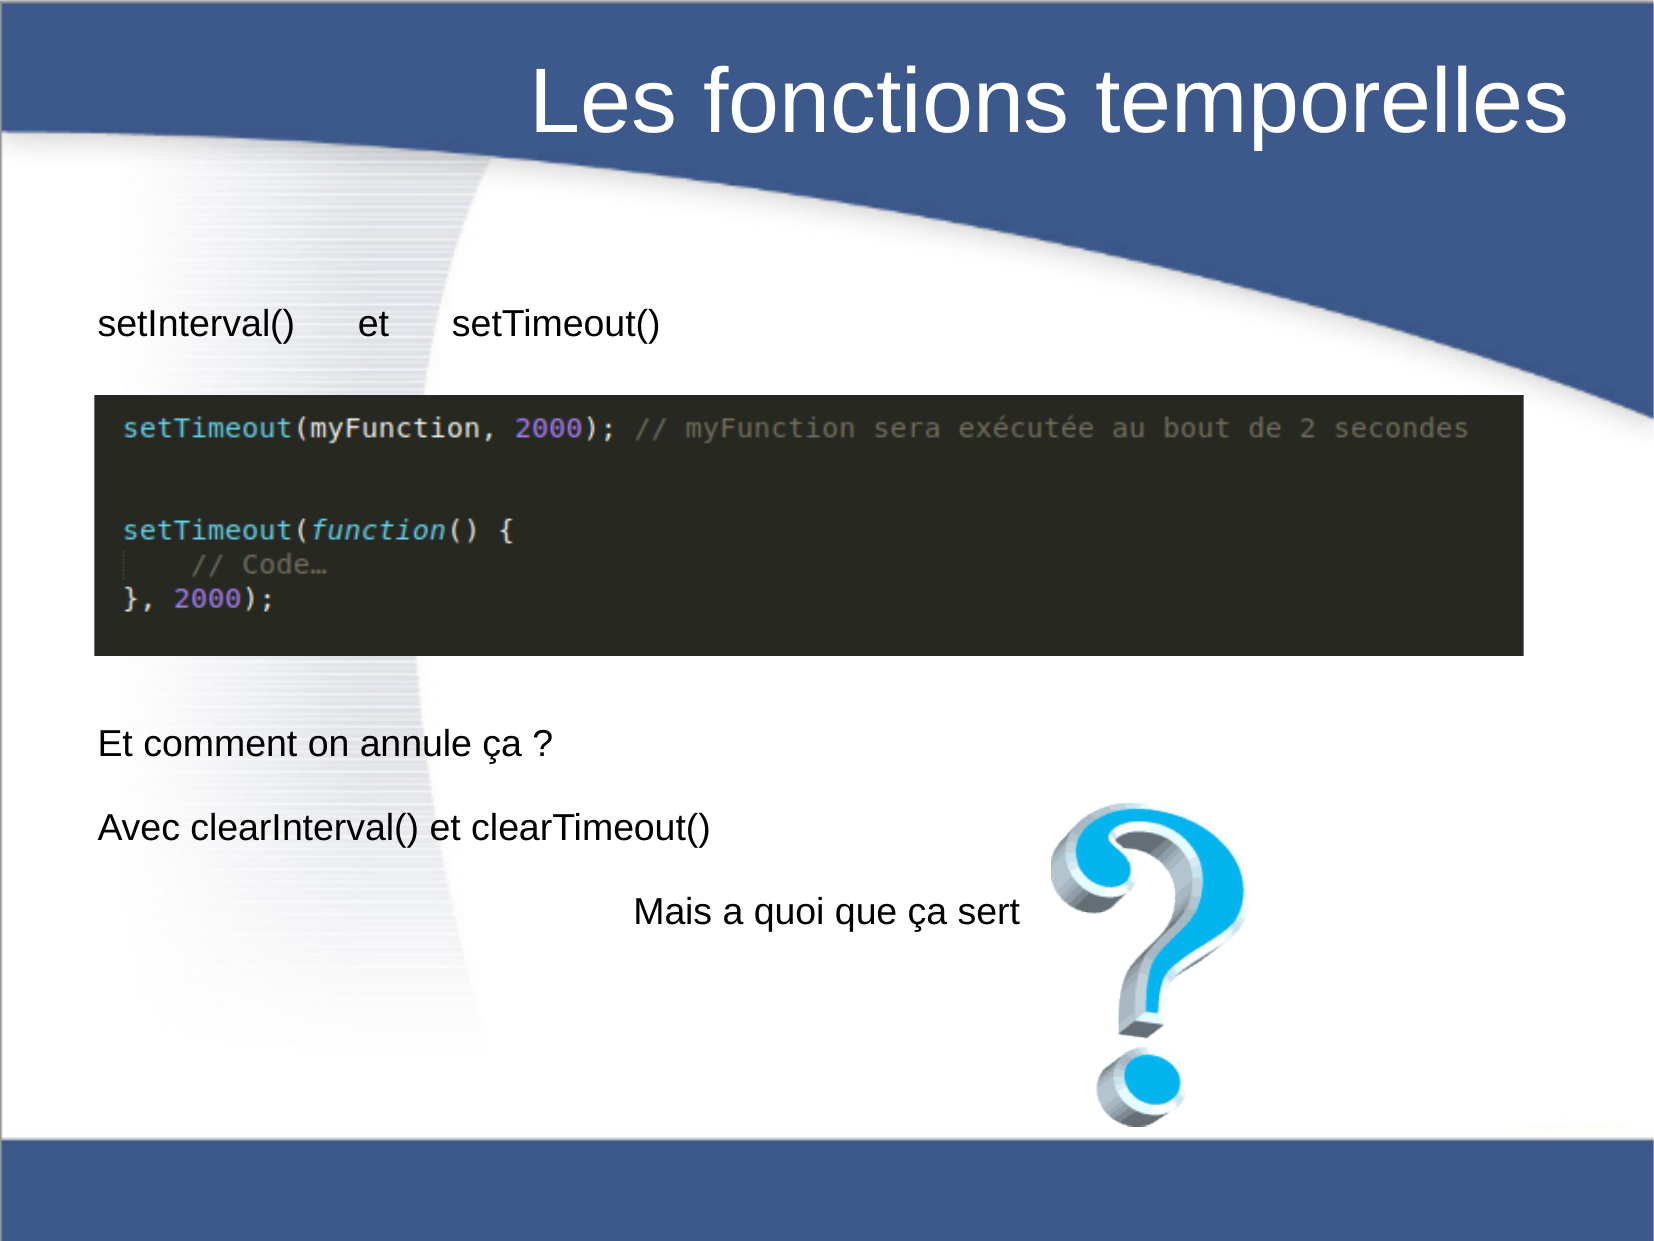

# Les fonctions temporelles
setInterval() et setTimeout()
Et comment on annule ça ?
Avec clearInterval() et clearTimeout()
Mais a quoi que ça sert